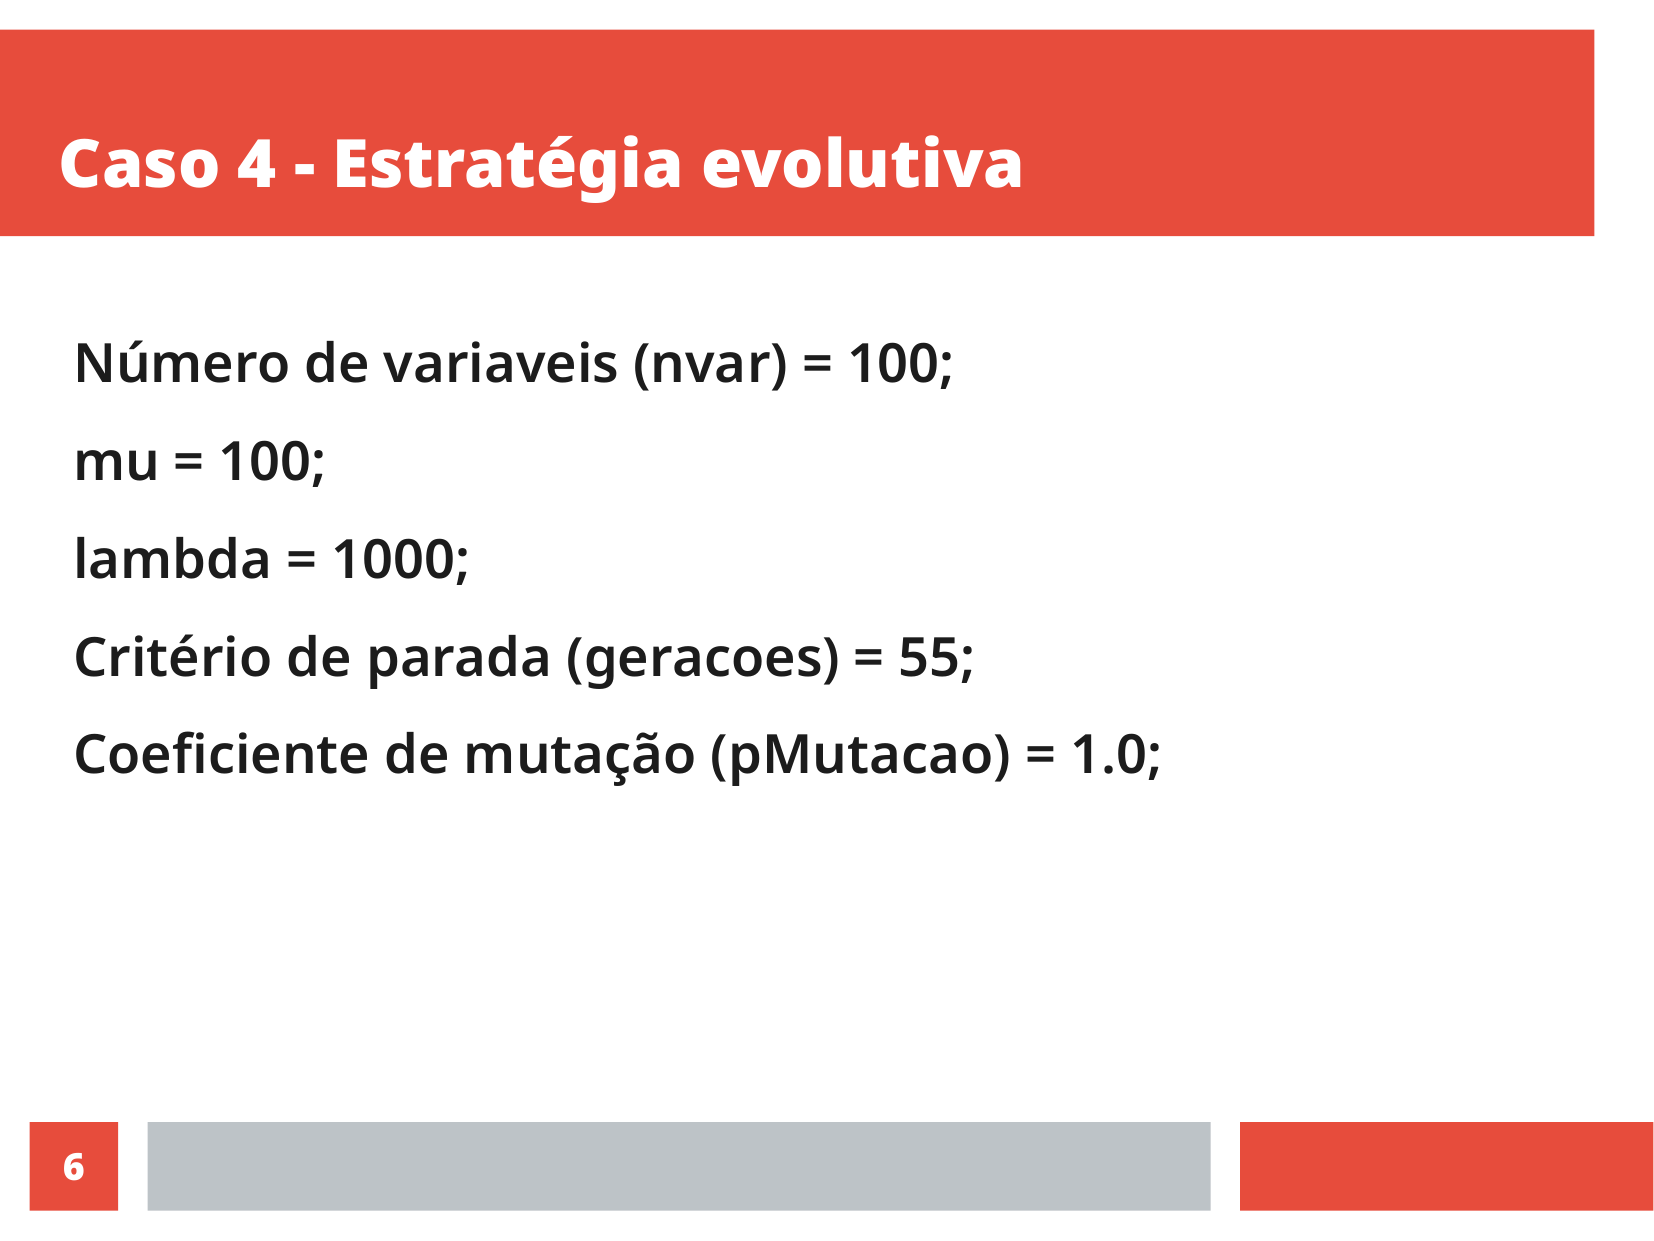

# Caso 4 - Estratégia evolutiva
 Número de variaveis (nvar) = 100;
 mu = 100;
 lambda = 1000;
 Critério de parada (geracoes) = 55;
 Coeficiente de mutação (pMutacao) = 1.0;
6